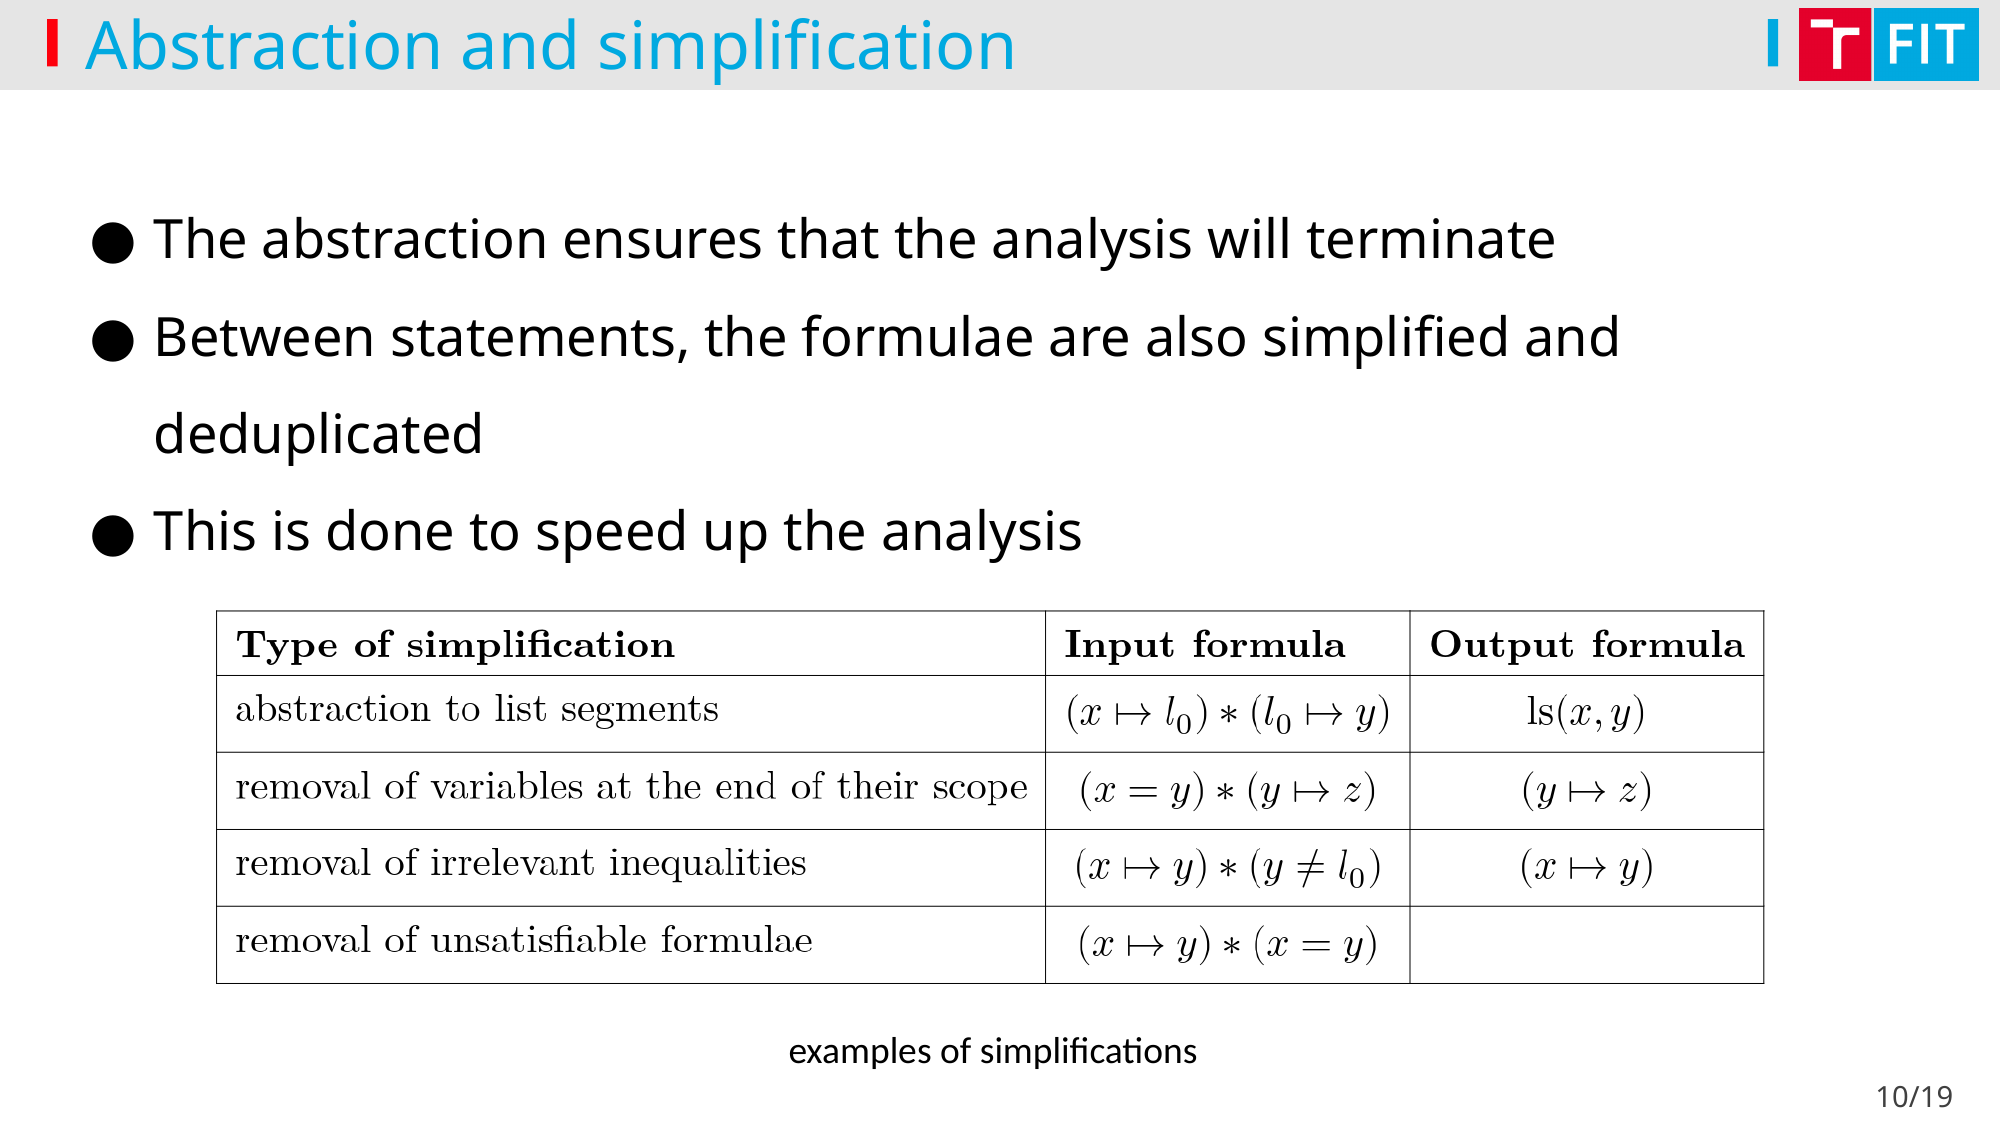

# Abstraction and simplification
The abstraction ensures that the analysis will terminate
Between statements, the formulae are also simplified and deduplicated
This is done to speed up the analysis
examples of simplifications